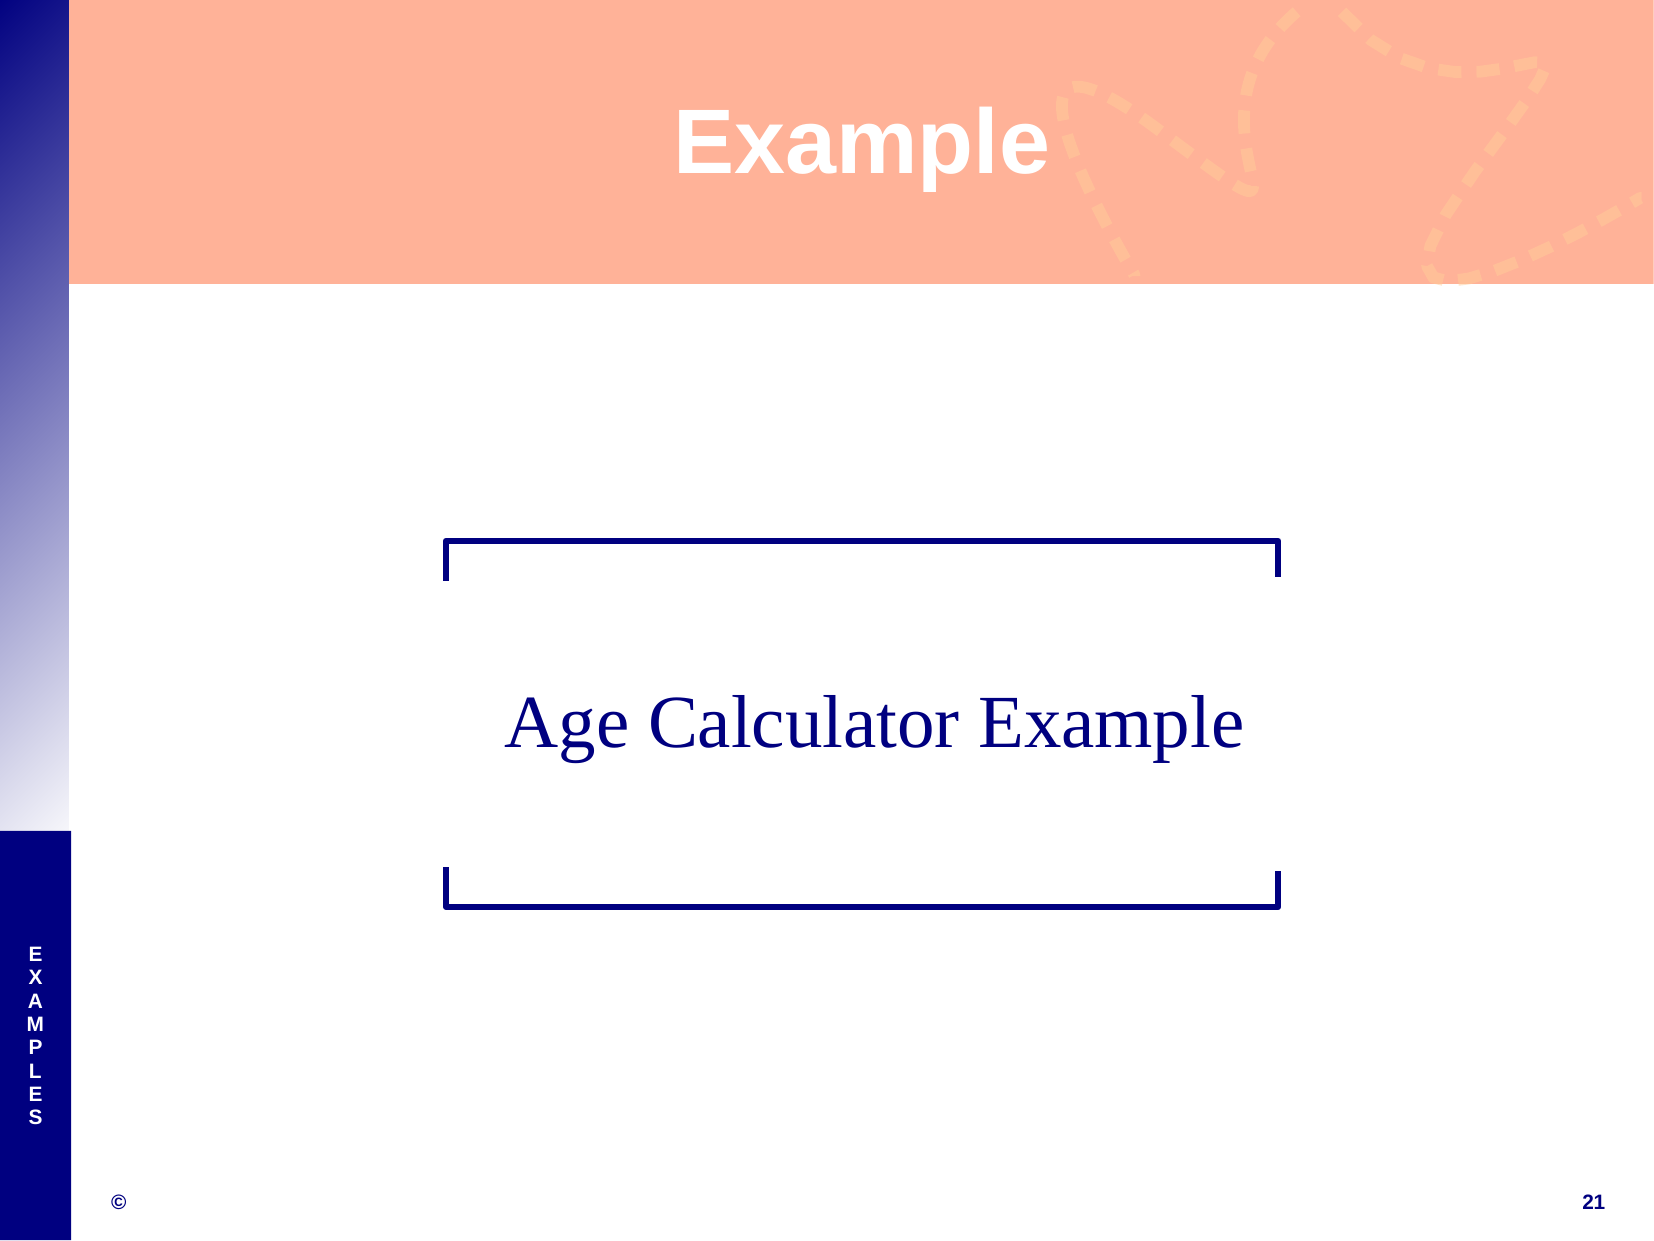

# Example
Age Calculator Example
E
X
A
M
P
L
E
S